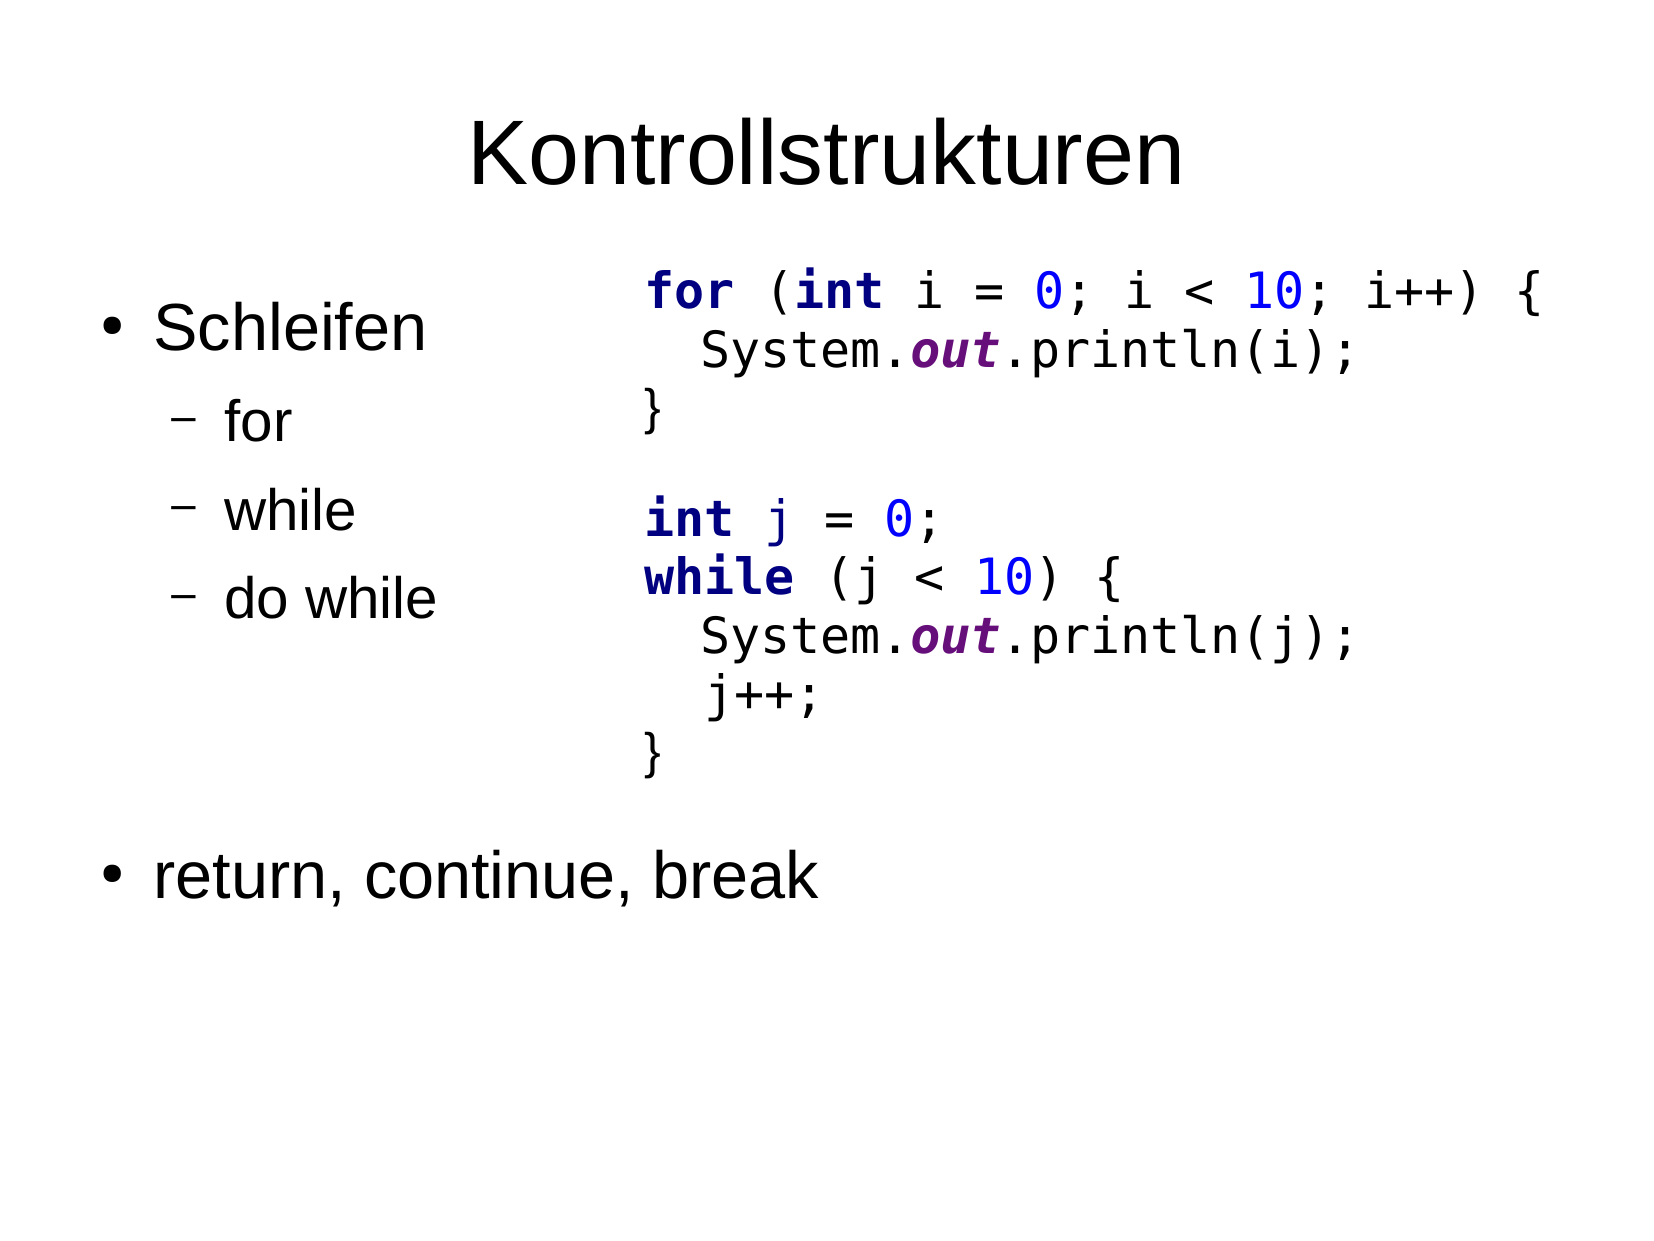

# Kontrollstrukturen
for (int i = 0; i < 10; i++) {
 System.out.println(i);
}
int j = 0;
while (j < 10) {
 System.out.println(j);
 j++;
}
Schleifen
for
while
do while
return, continue, break